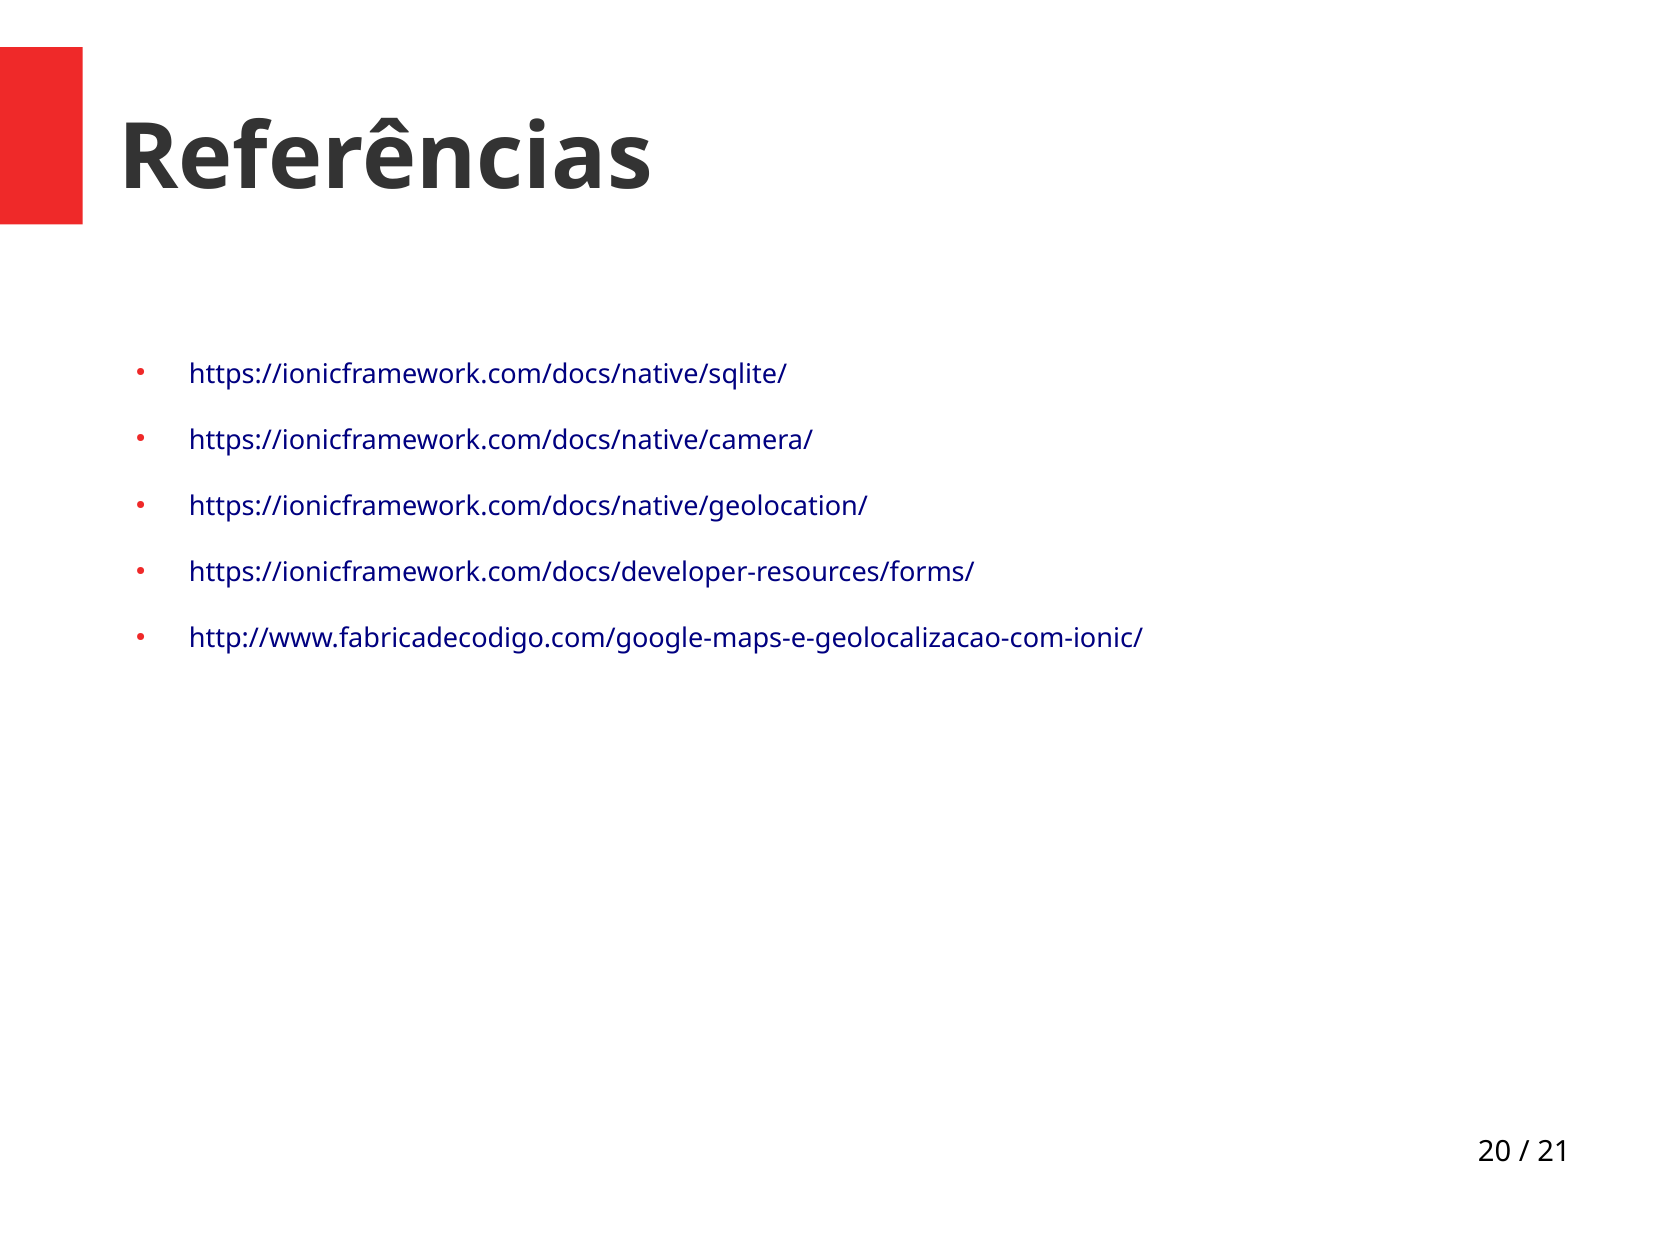

# Referências
https://ionicframework.com/docs/native/sqlite/
https://ionicframework.com/docs/native/camera/
https://ionicframework.com/docs/native/geolocation/
https://ionicframework.com/docs/developer-resources/forms/
http://www.fabricadecodigo.com/google-maps-e-geolocalizacao-com-ionic/
20